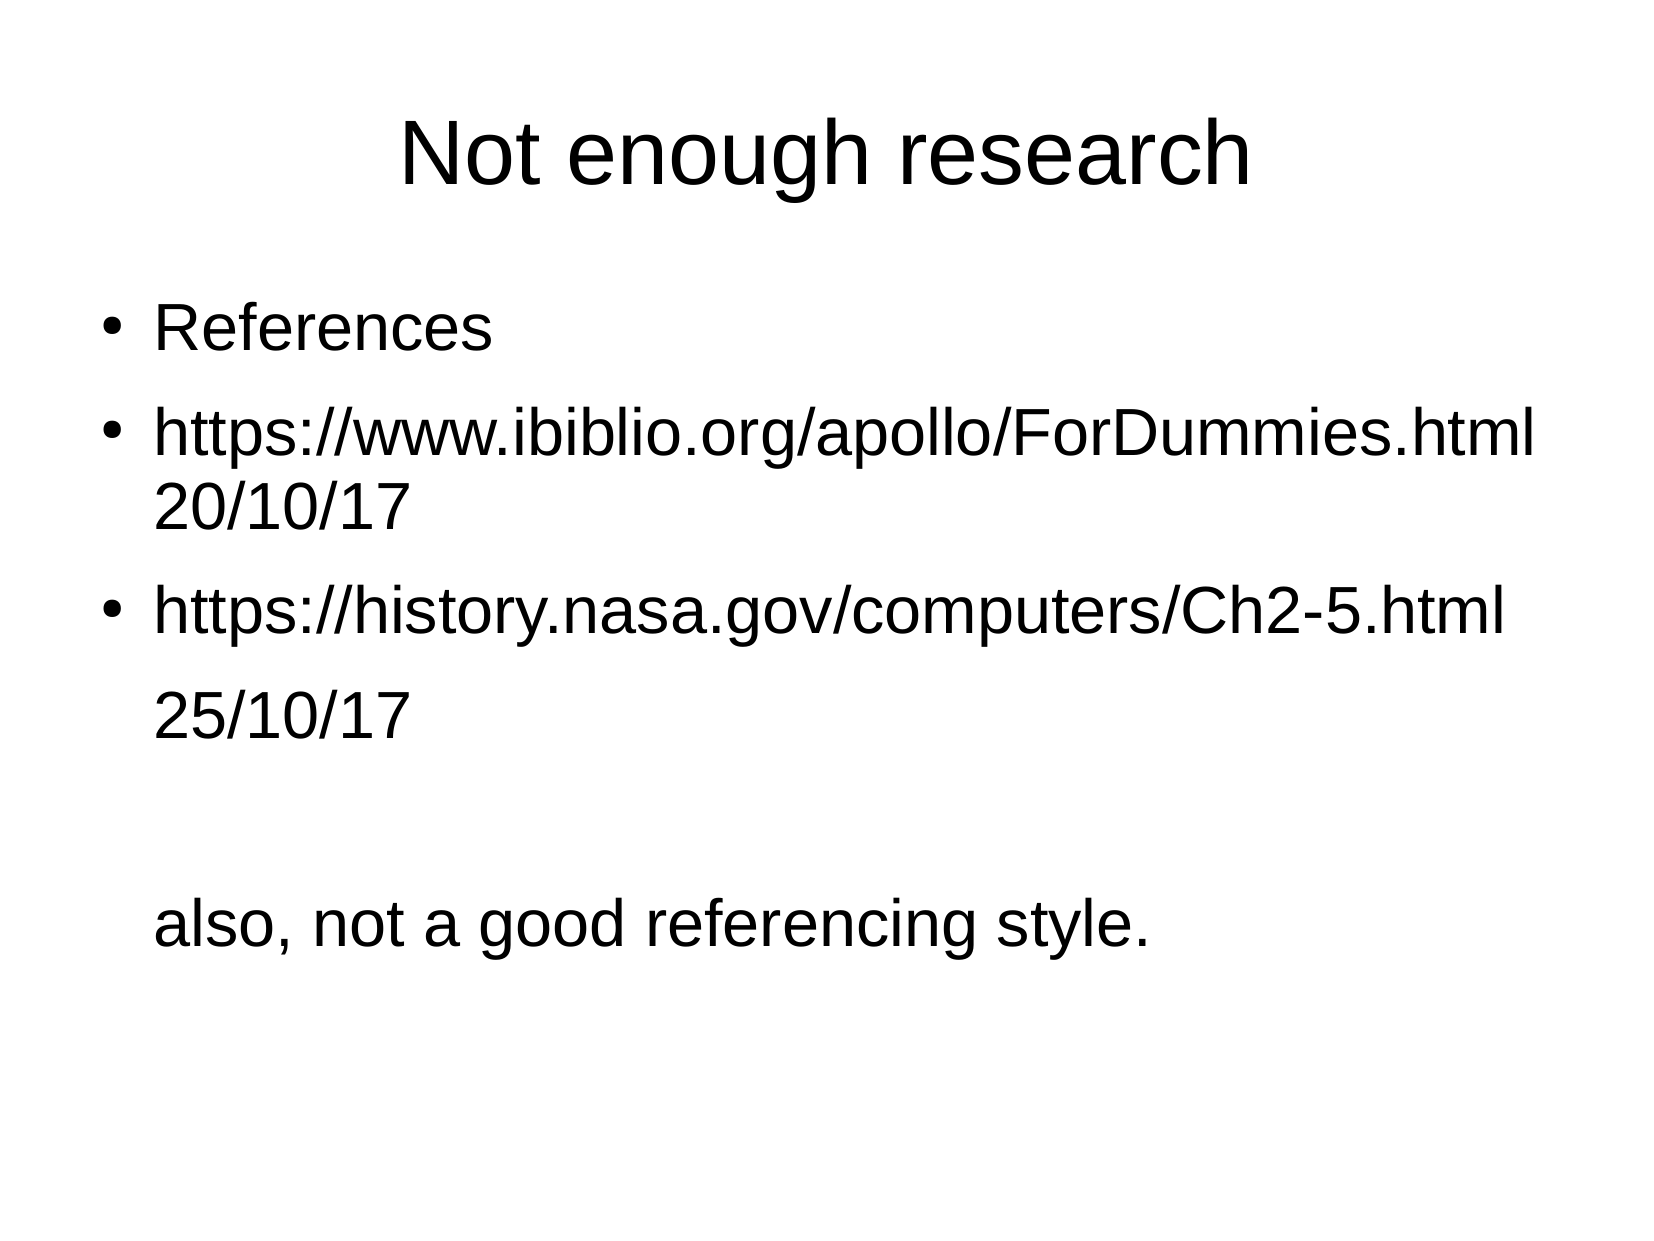

# Not enough research
References
https://www.ibiblio.org/apollo/ForDummies.html 20/10/17
https://history.nasa.gov/computers/Ch2-5.html
25/10/17
also, not a good referencing style.